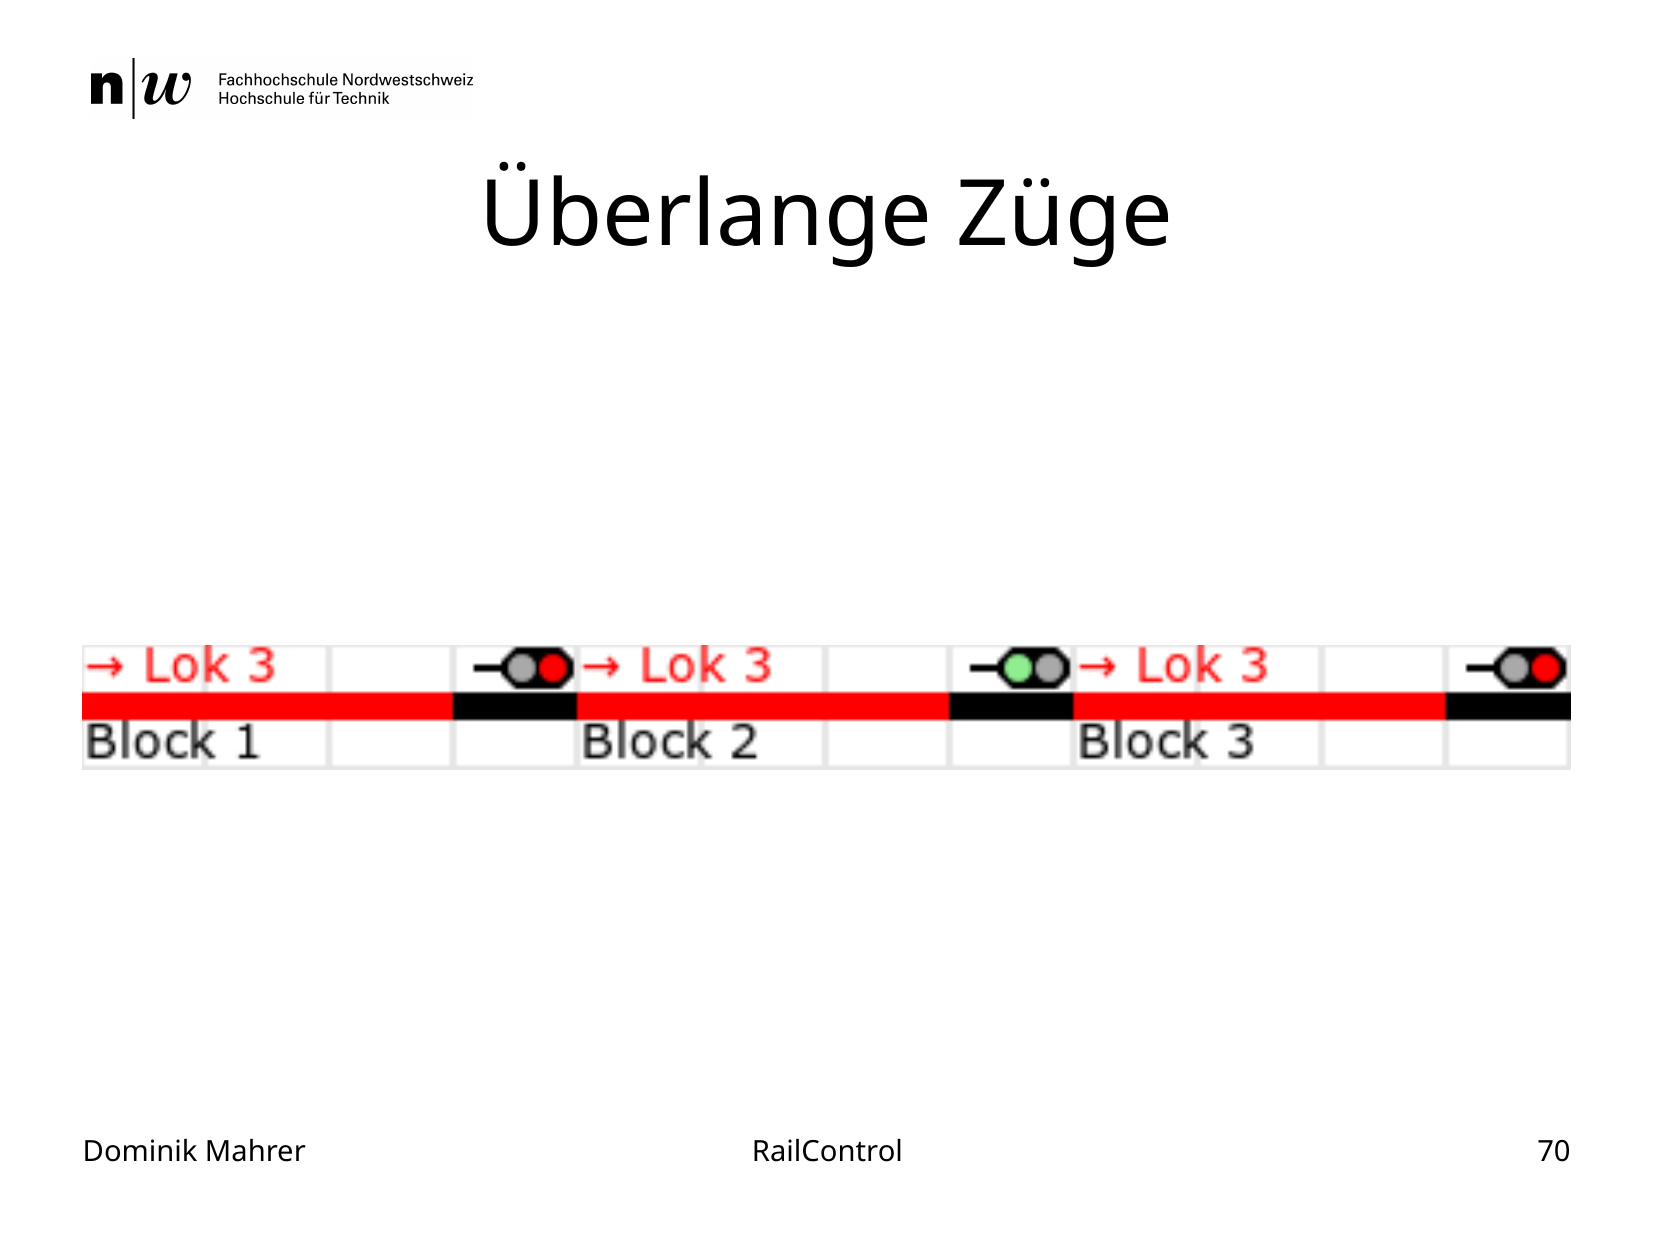

# Überlange Züge
Dominik Mahrer
RailControl
70